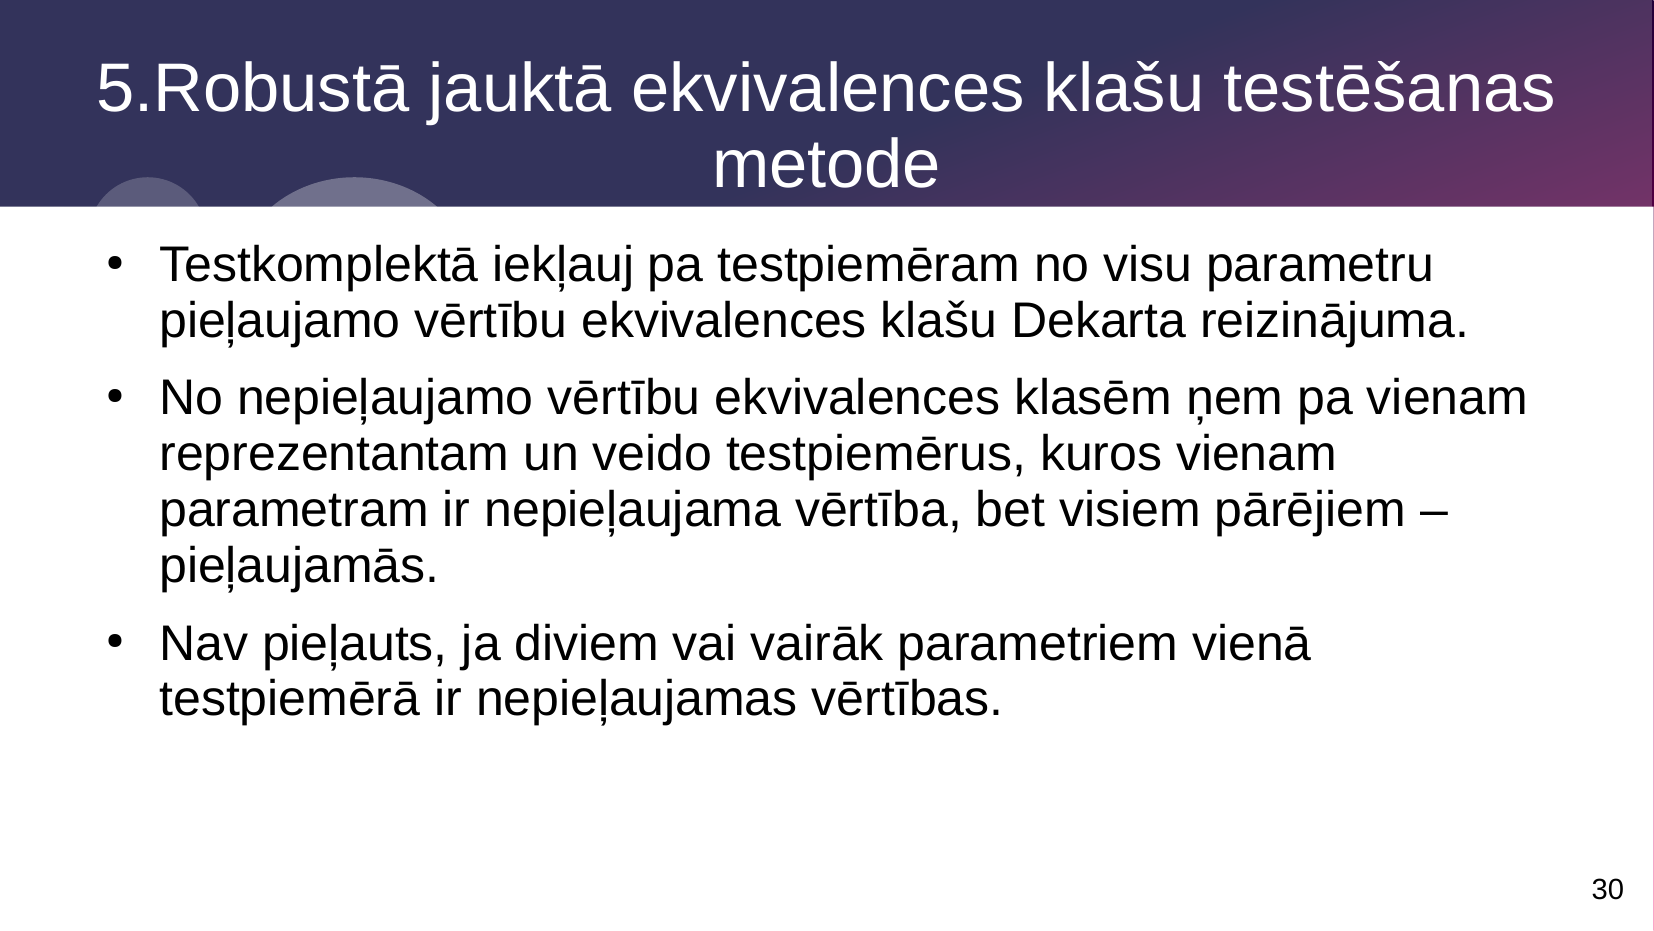

# 5.Robustā jauktā ekvivalences klašu testēšanas metode
Testkomplektā iekļauj pa testpiemēram no visu parametru pieļaujamo vērtību ekvivalences klašu Dekarta reizinājuma.
No nepieļaujamo vērtību ekvivalences klasēm ņem pa vienam reprezentantam un veido testpiemērus, kuros vienam parametram ir nepieļaujama vērtība, bet visiem pārējiem – pieļaujamās.
Nav pieļauts, ja diviem vai vairāk parametriem vienā testpiemērā ir nepieļaujamas vērtības.